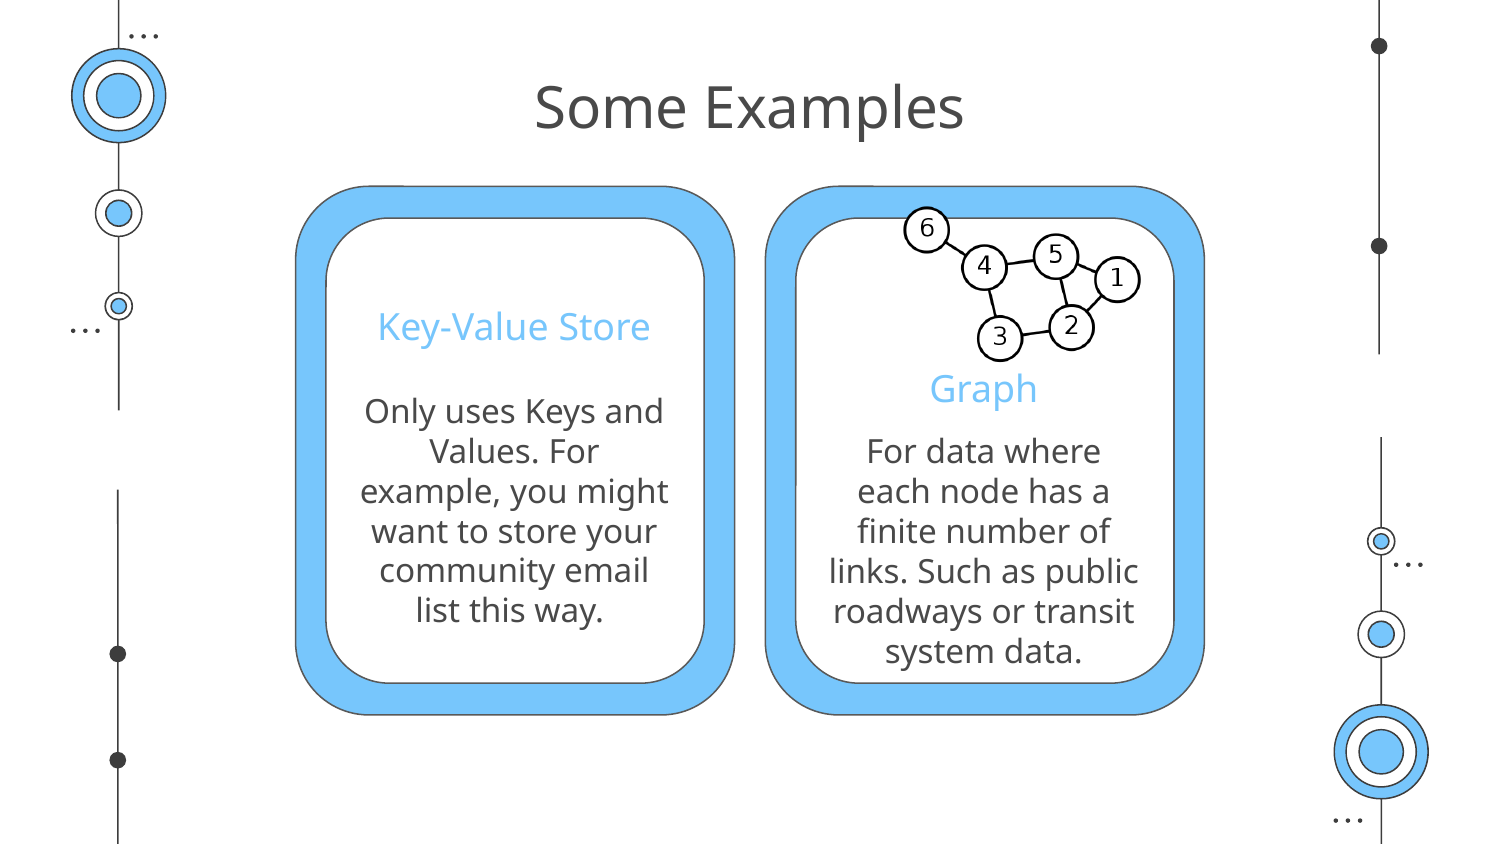

# Some Examples
Key-Value Store
Graph
Only uses Keys and Values. For example, you might want to store your community email list this way.
For data where each node has a finite number of links. Such as public roadways or transit system data.